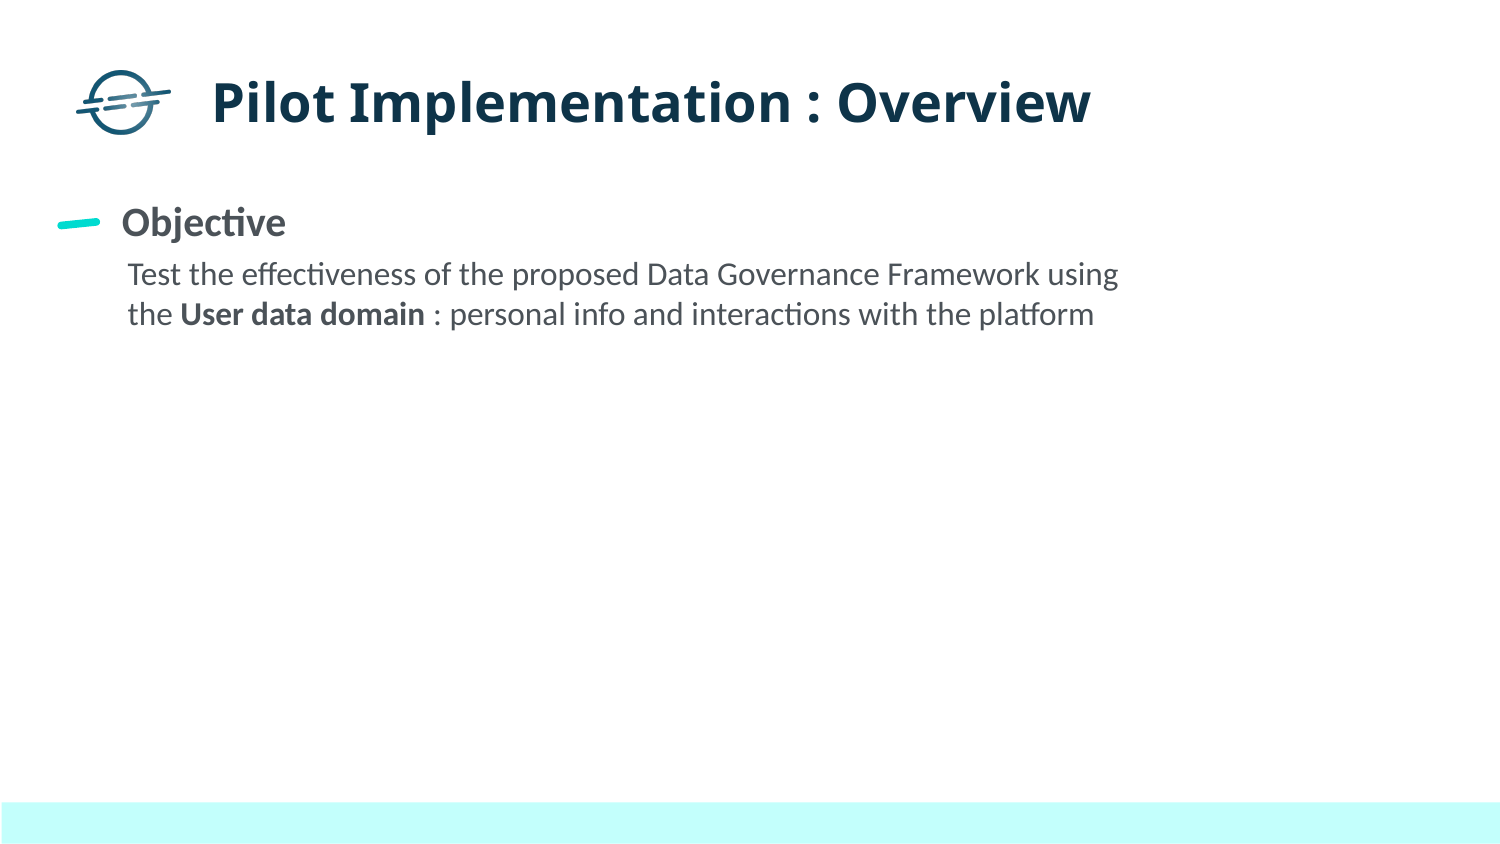

# Pilot Implementation : Overview
Objective
Test the effectiveness of the proposed Data Governance Framework using the User data domain : personal info and interactions with the platform